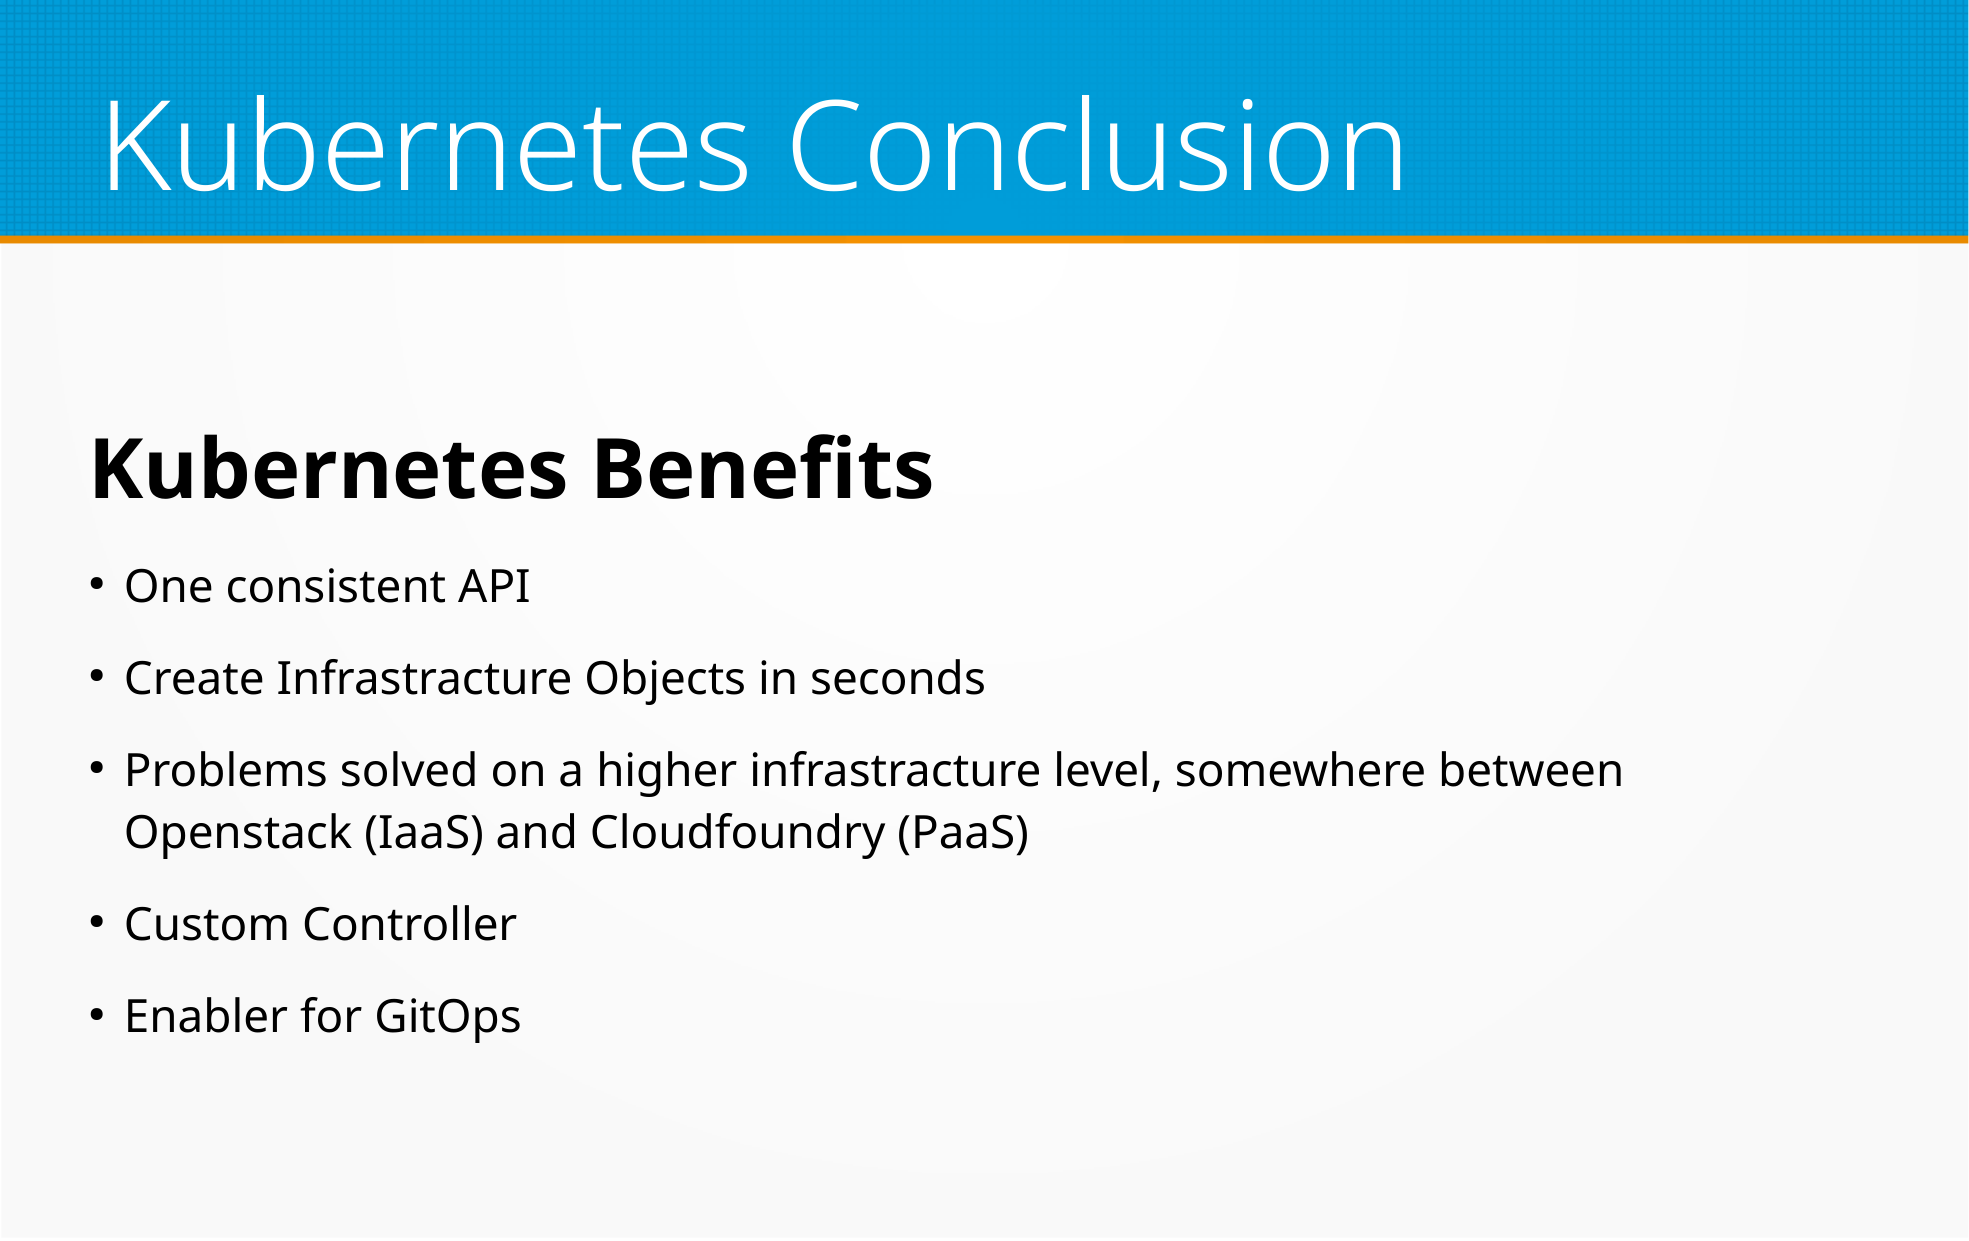

# Kubernetes Conclusion
Kubernetes Benefits
One consistent API
Create Infrastracture Objects in seconds
Problems solved on a higher infrastracture level, somewhere between Openstack (IaaS) and Cloudfoundry (PaaS)
Custom Controller
Enabler for GitOps